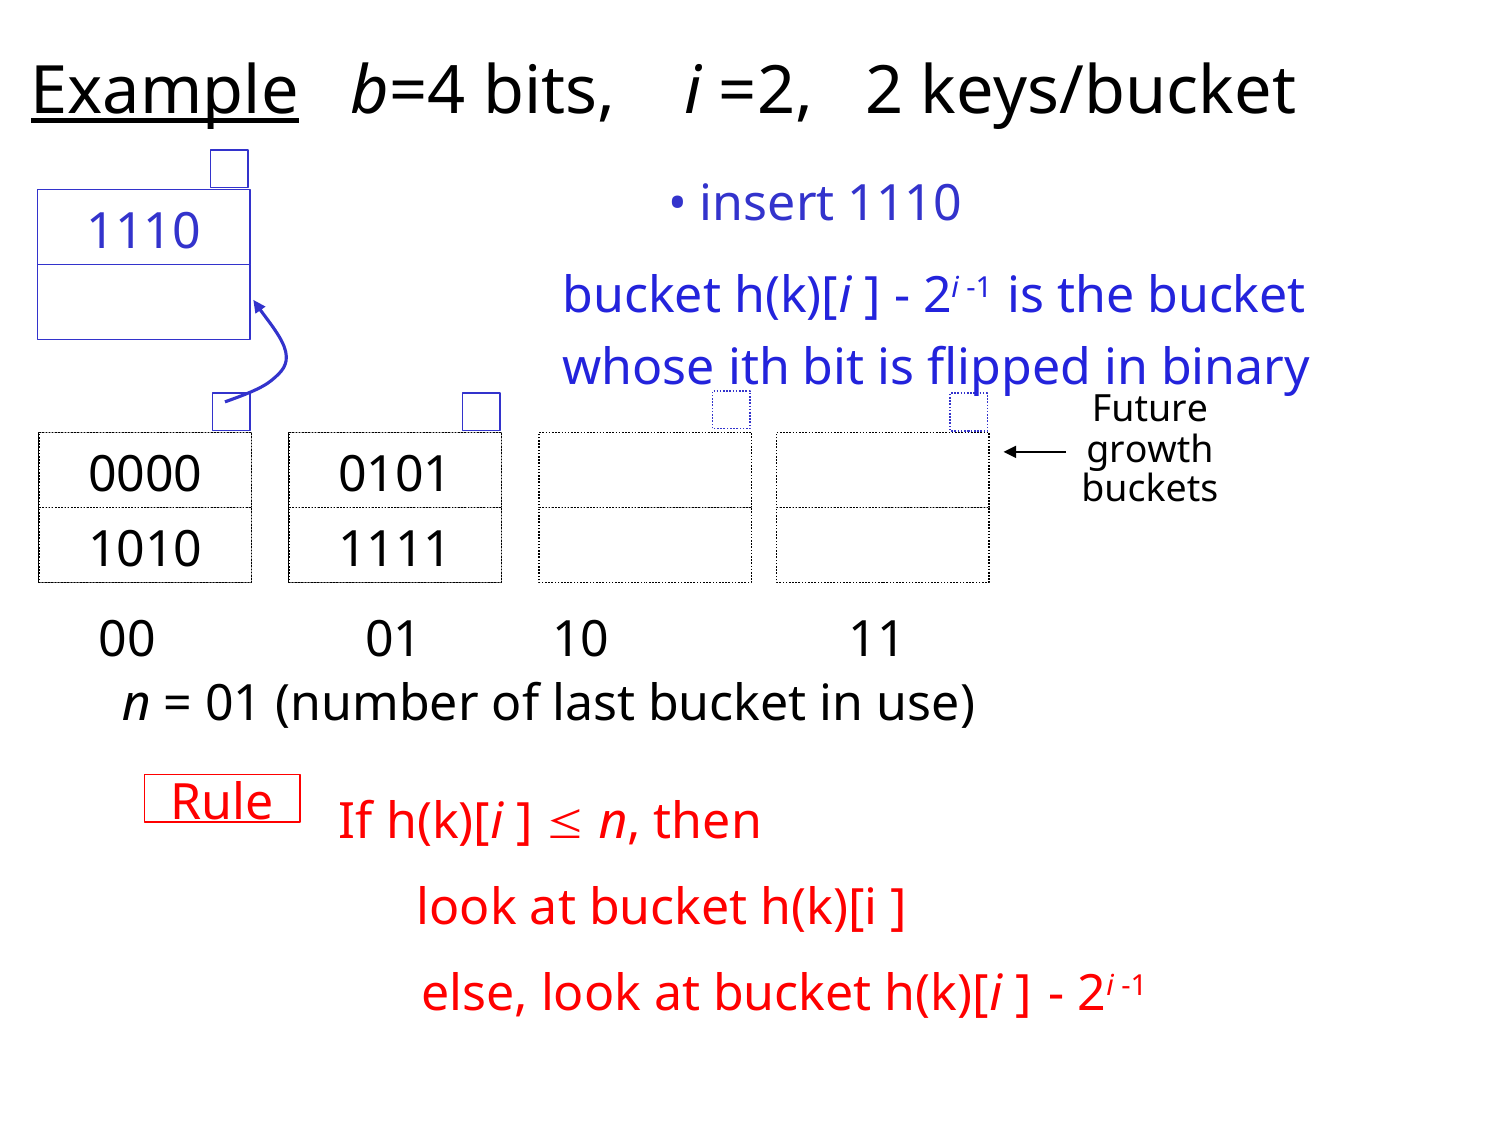

# Example b=4 bits, i =2, 2 keys/bucket
1110
 insert 1110
bucket h(k)[i ] - 2i -1 is the bucket
whose ith bit is flipped in binary
Future
growth
buckets
0000
0101
1010
1111
00	 01 10		11
n = 01 (number of last bucket in use)
If h(k)[i ]  n, then
 look at bucket h(k)[i ]
	 else, look at bucket h(k)[i ] - 2i -1
Rule